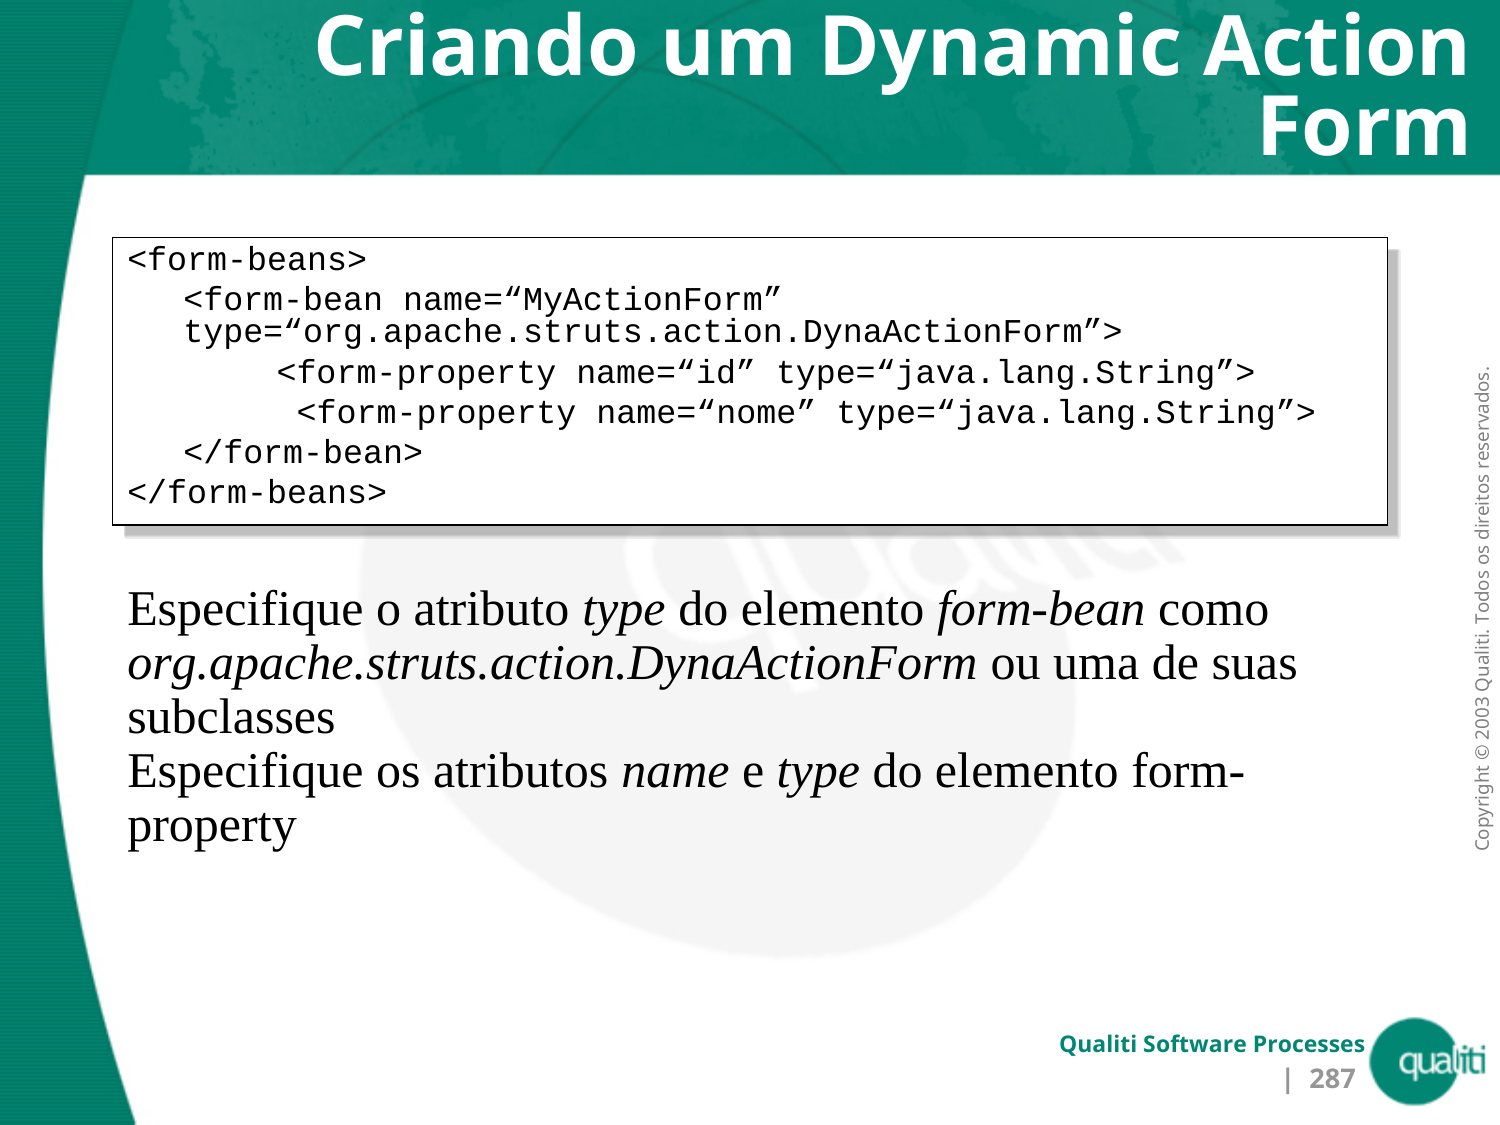

# Criando um Dynamic Action Form
<form-beans>
	<form-bean name=“MyActionForm” type=“org.apache.struts.action.DynaActionForm”>
		<form-property name=“id” type=“java.lang.String”>
		 <form-property name=“nome” type=“java.lang.String”>
	</form-bean>
</form-beans>
Especifique o atributo type do elemento form-bean como org.apache.struts.action.DynaActionForm ou uma de suas subclasses
Especifique os atributos name e type do elemento form-property